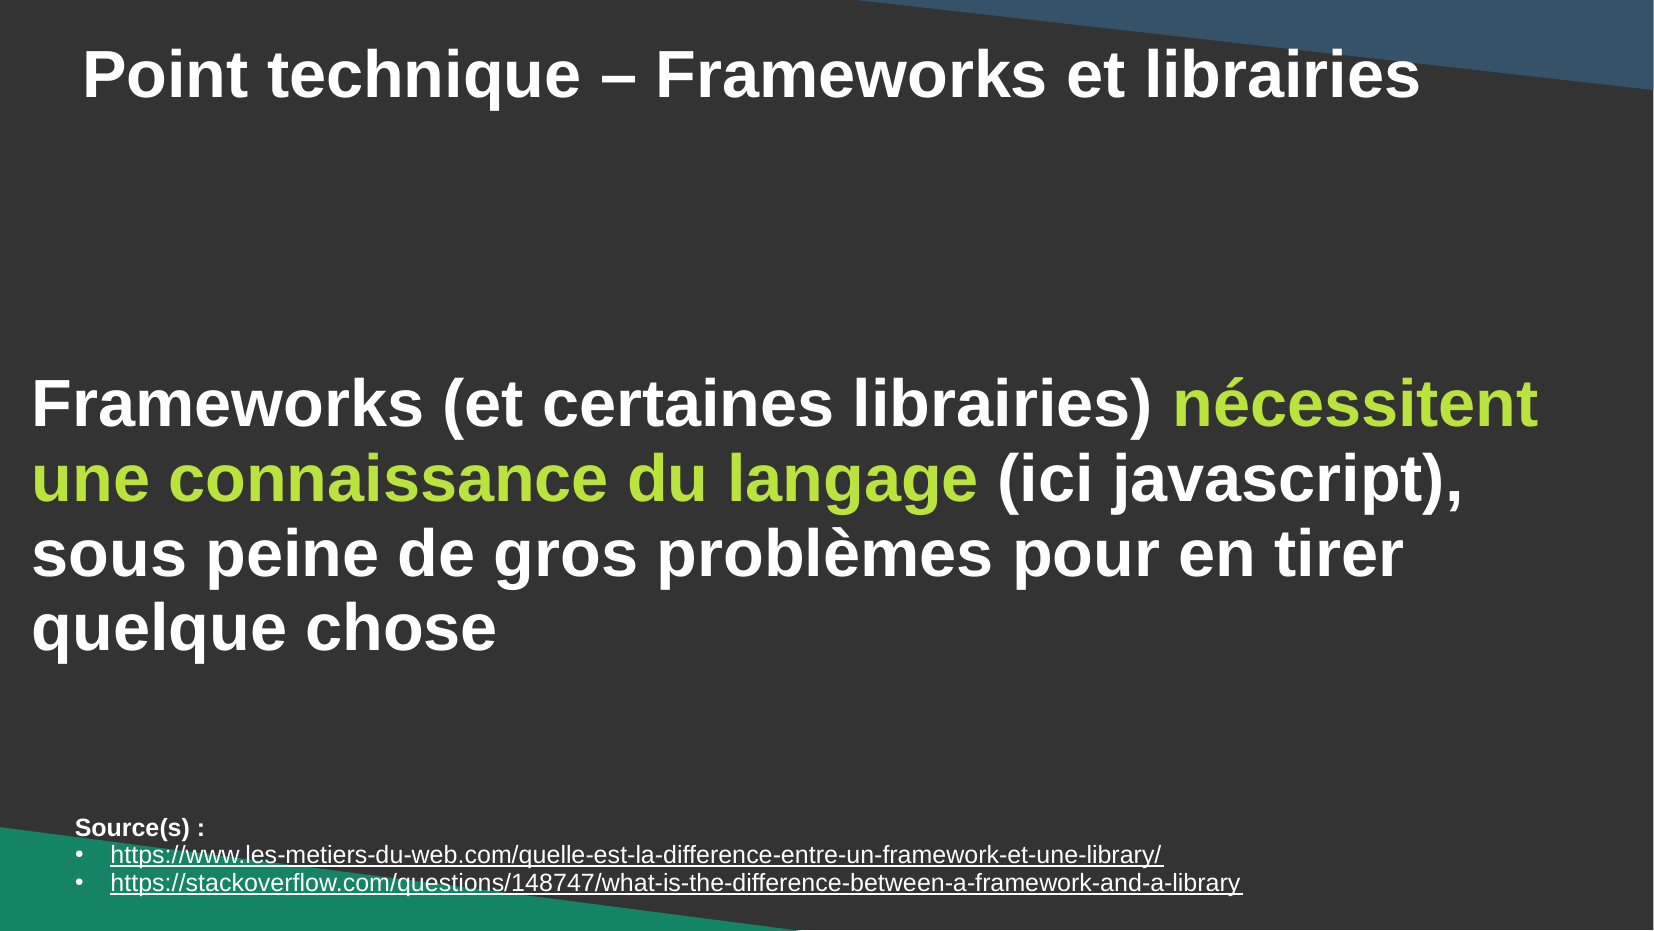

# Point technique – Frameworks et librairies
Frameworks (et certaines librairies) nécessitent une connaissance du langage (ici javascript), sous peine de gros problèmes pour en tirer quelque chose
Source(s) :
https://www.les-metiers-du-web.com/quelle-est-la-difference-entre-un-framework-et-une-library/
https://stackoverflow.com/questions/148747/what-is-the-difference-between-a-framework-and-a-library